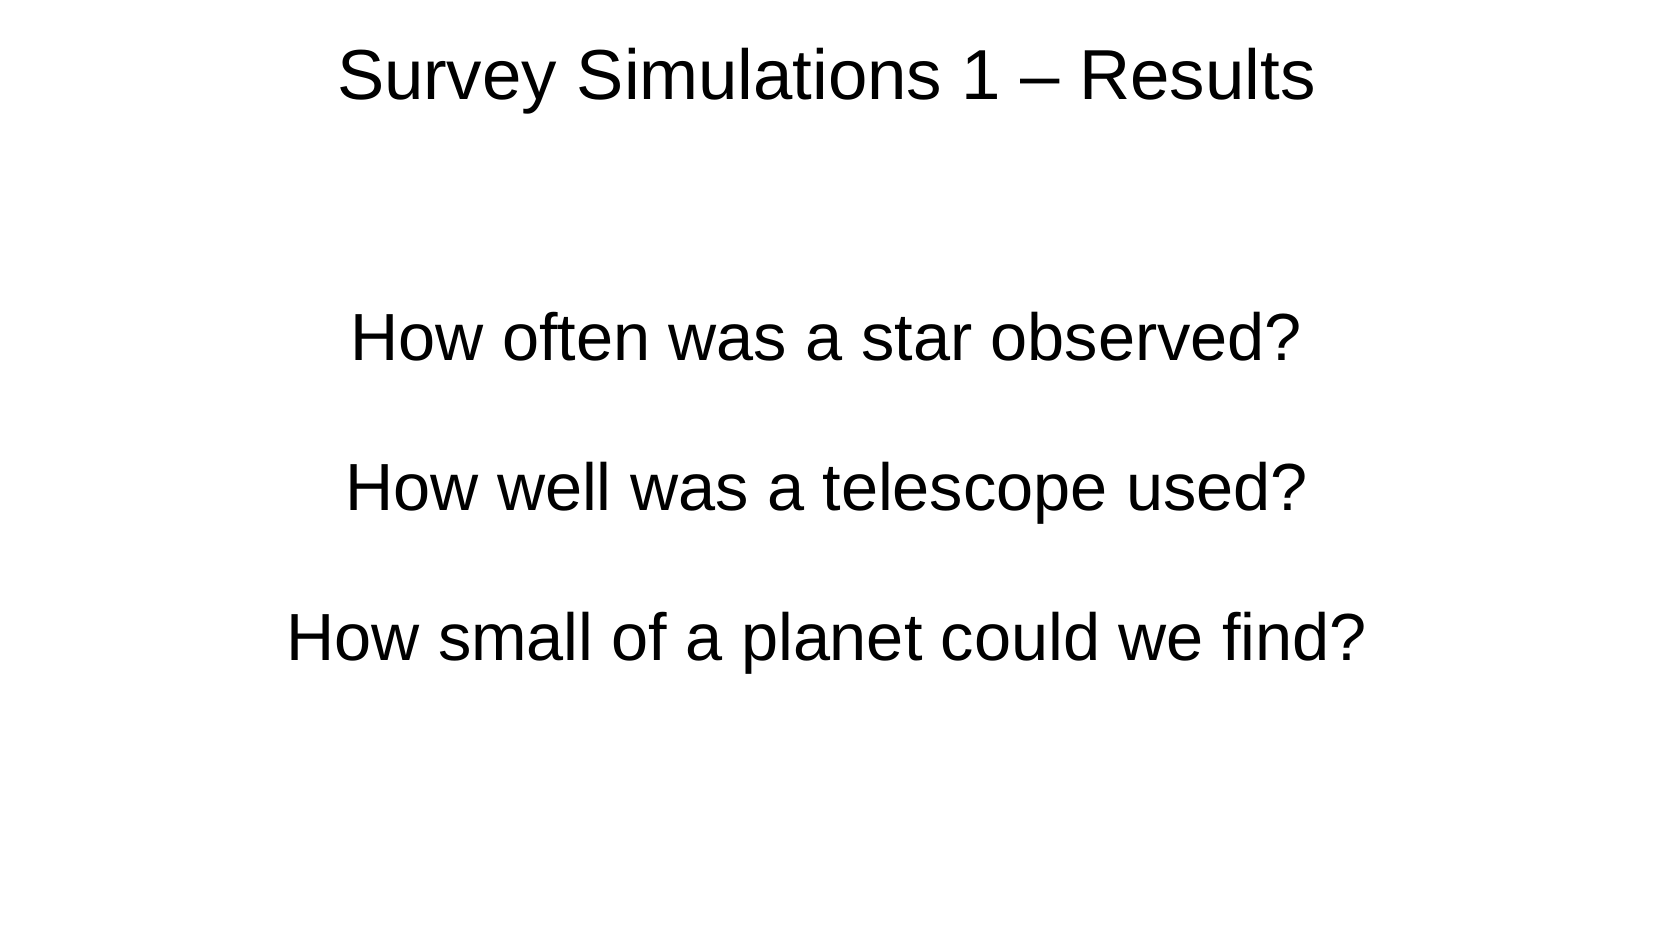

# Survey Simulations 1 – Results
How often was a star observed?
How well was a telescope used?
How small of a planet could we find?